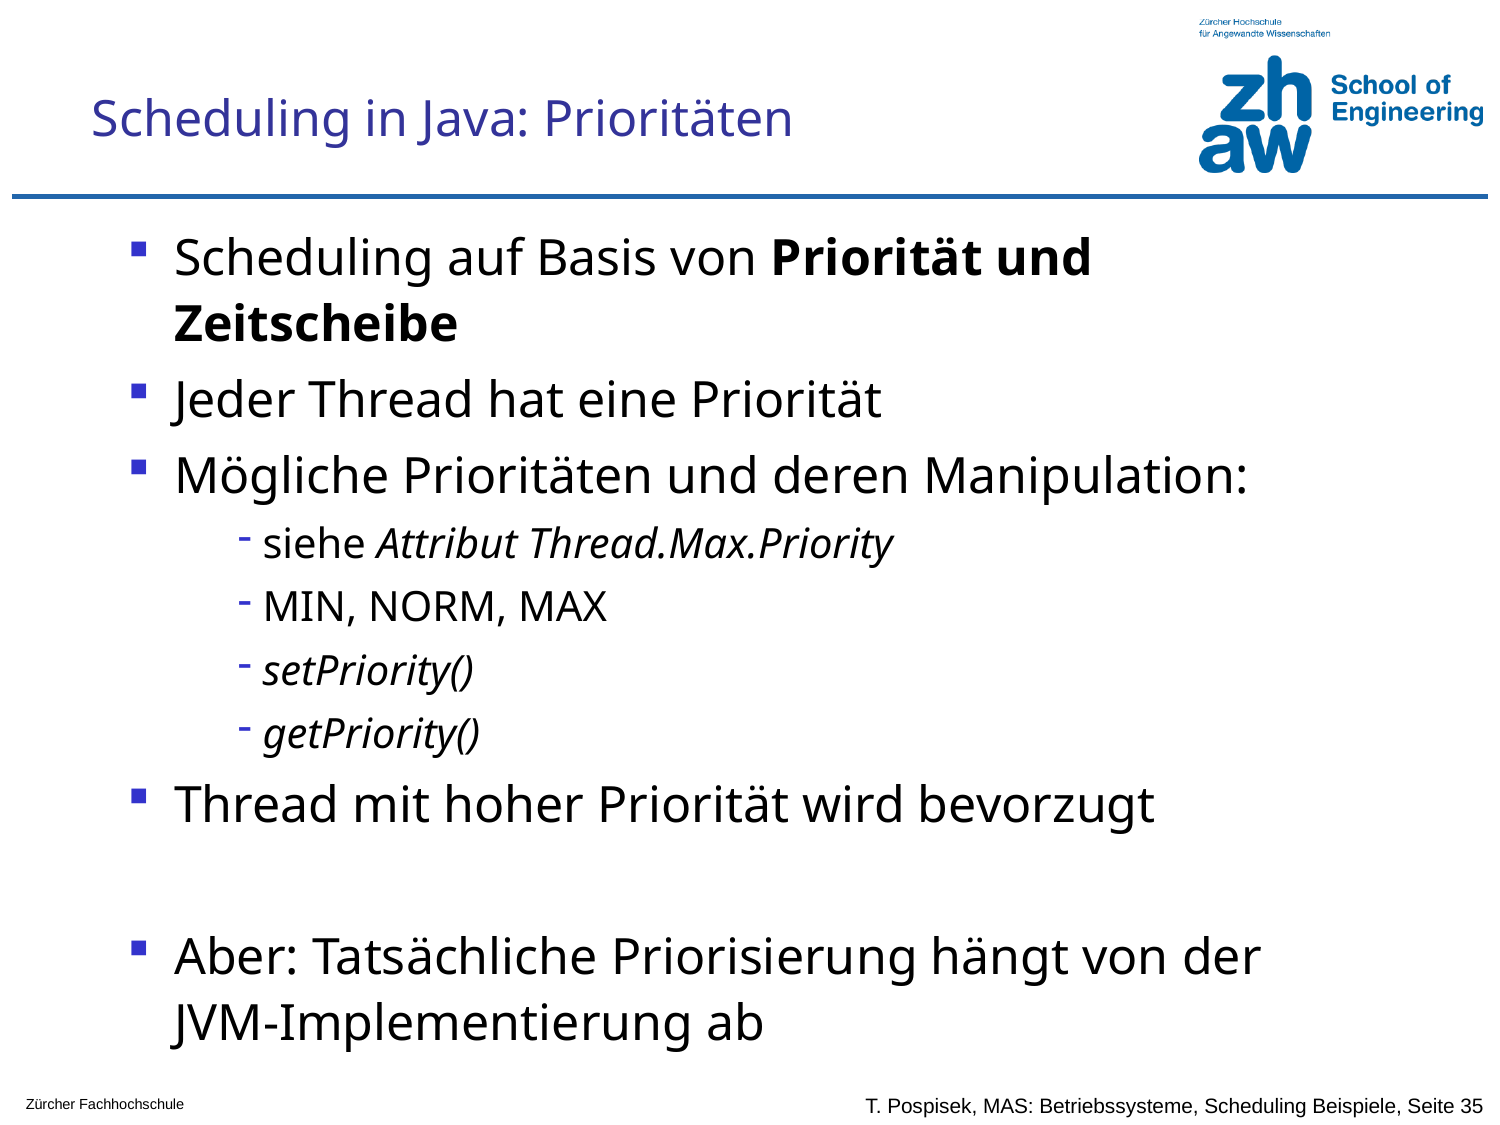

# Scheduling in Java: Prioritäten
Scheduling auf Basis von Priorität und Zeitscheibe
Jeder Thread hat eine Priorität
Mögliche Prioritäten und deren Manipulation:
 siehe Attribut Thread.Max.Priority
 MIN, NORM, MAX
 setPriority()
 getPriority()
Thread mit hoher Priorität wird bevorzugt
Aber: Tatsächliche Priorisierung hängt von der JVM-Implementierung ab